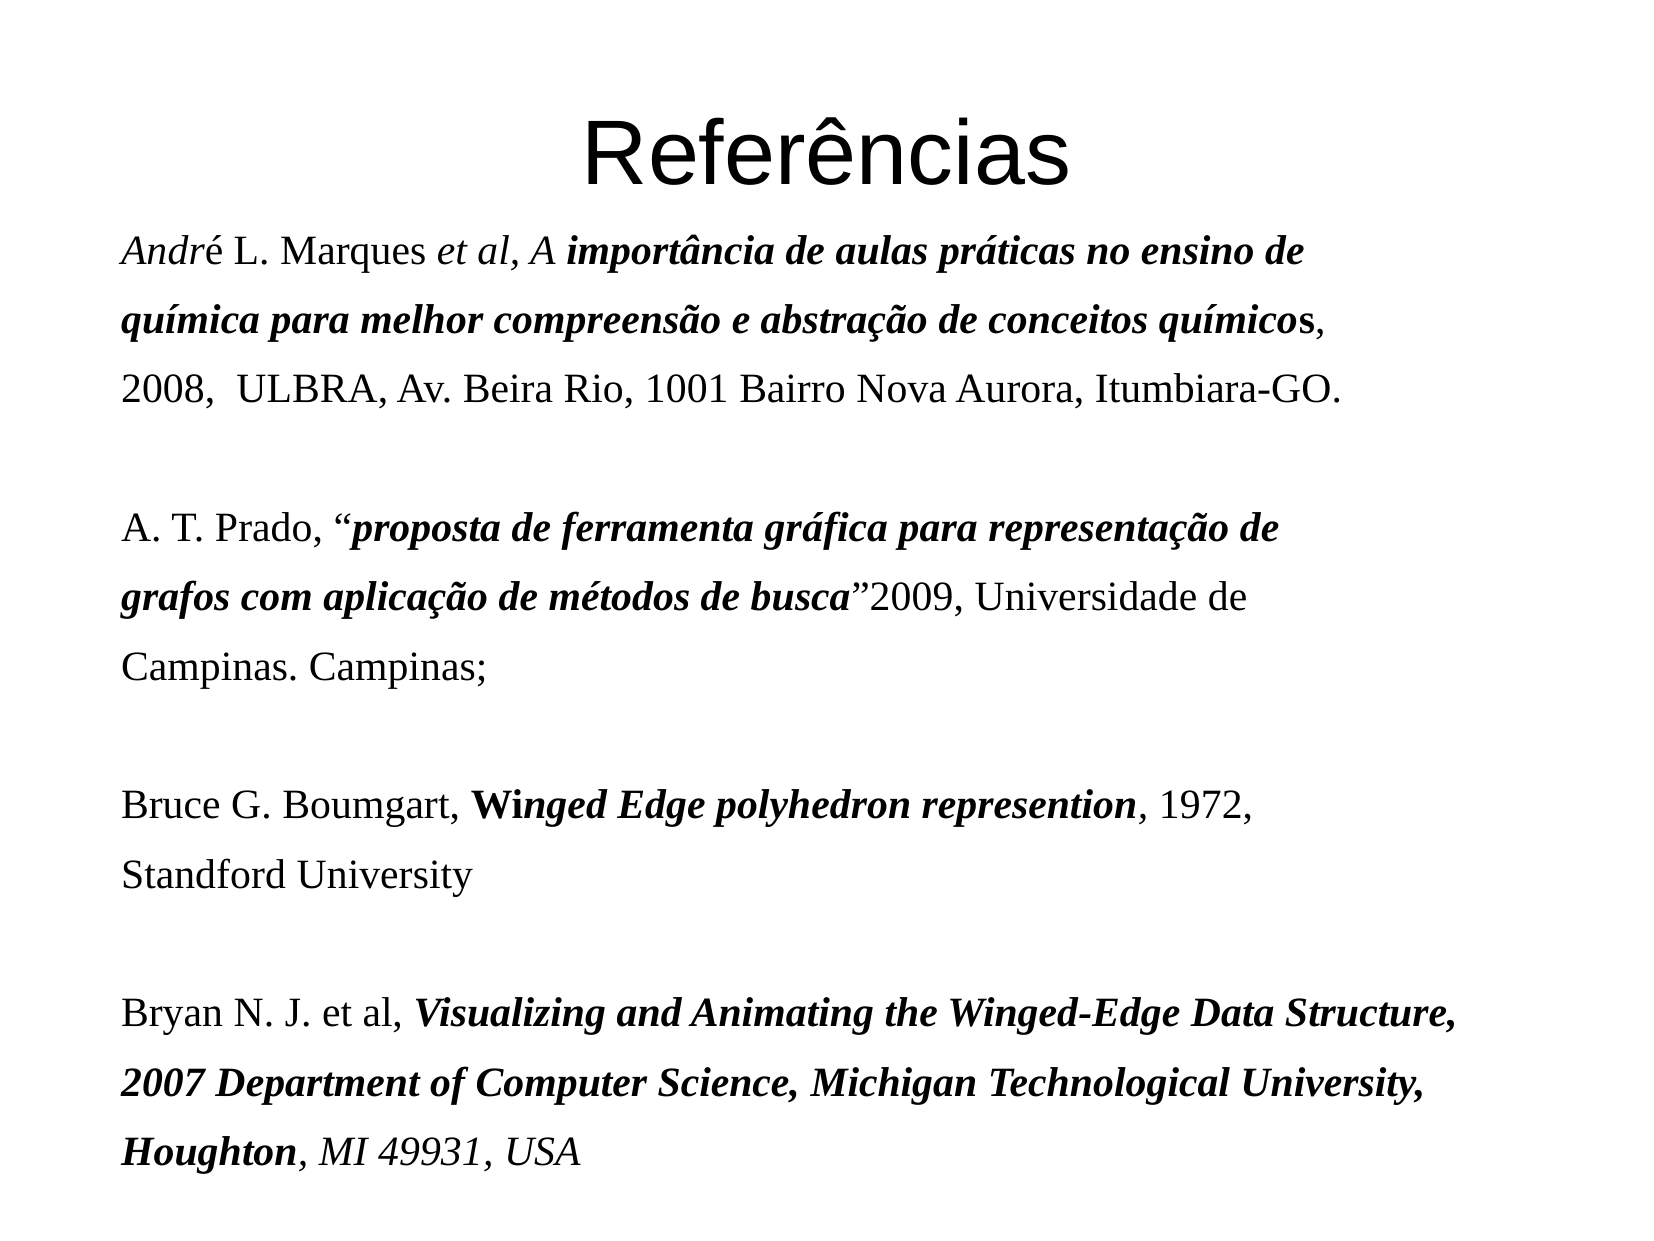

# Referências
André L. Marques et al, A importância de aulas práticas no ensino de
química para melhor compreensão e abstração de conceitos químicos,
2008, ULBRA, Av. Beira Rio, 1001 Bairro Nova Aurora, Itumbiara-GO.
A. T. Prado, “proposta de ferramenta gráfica para representação de
grafos com aplicação de métodos de busca”2009, Universidade de
Campinas. Campinas;
Bruce G. Boumgart, Winged Edge polyhedron represention, 1972,
Standford University
Bryan N. J. et al, Visualizing and Animating the Winged-Edge Data Structure,
2007 Department of Computer Science, Michigan Technological University,
Houghton, MI 49931, USA